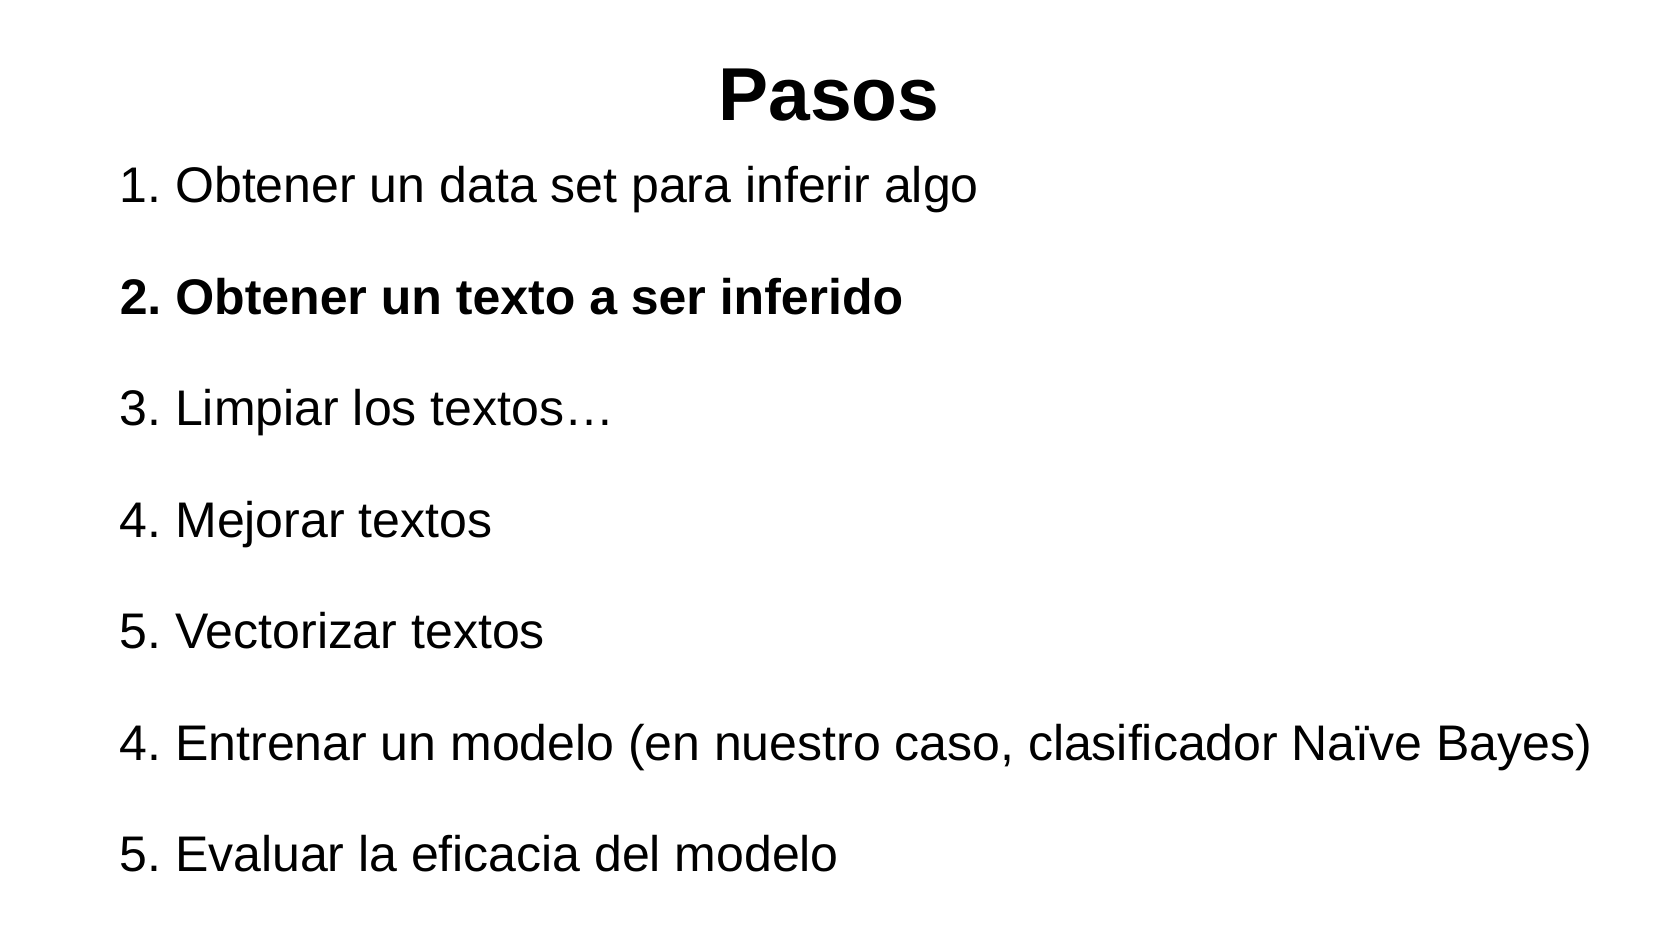

Pasos
1. Obtener un data set para inferir algo
2. Obtener un texto a ser inferido
3. Limpiar los textos…
4. Mejorar textos
5. Vectorizar textos
4. Entrenar un modelo (en nuestro caso, clasificador Naïve Bayes)
5. Evaluar la eficacia del modelo
6. ¡Predecir!